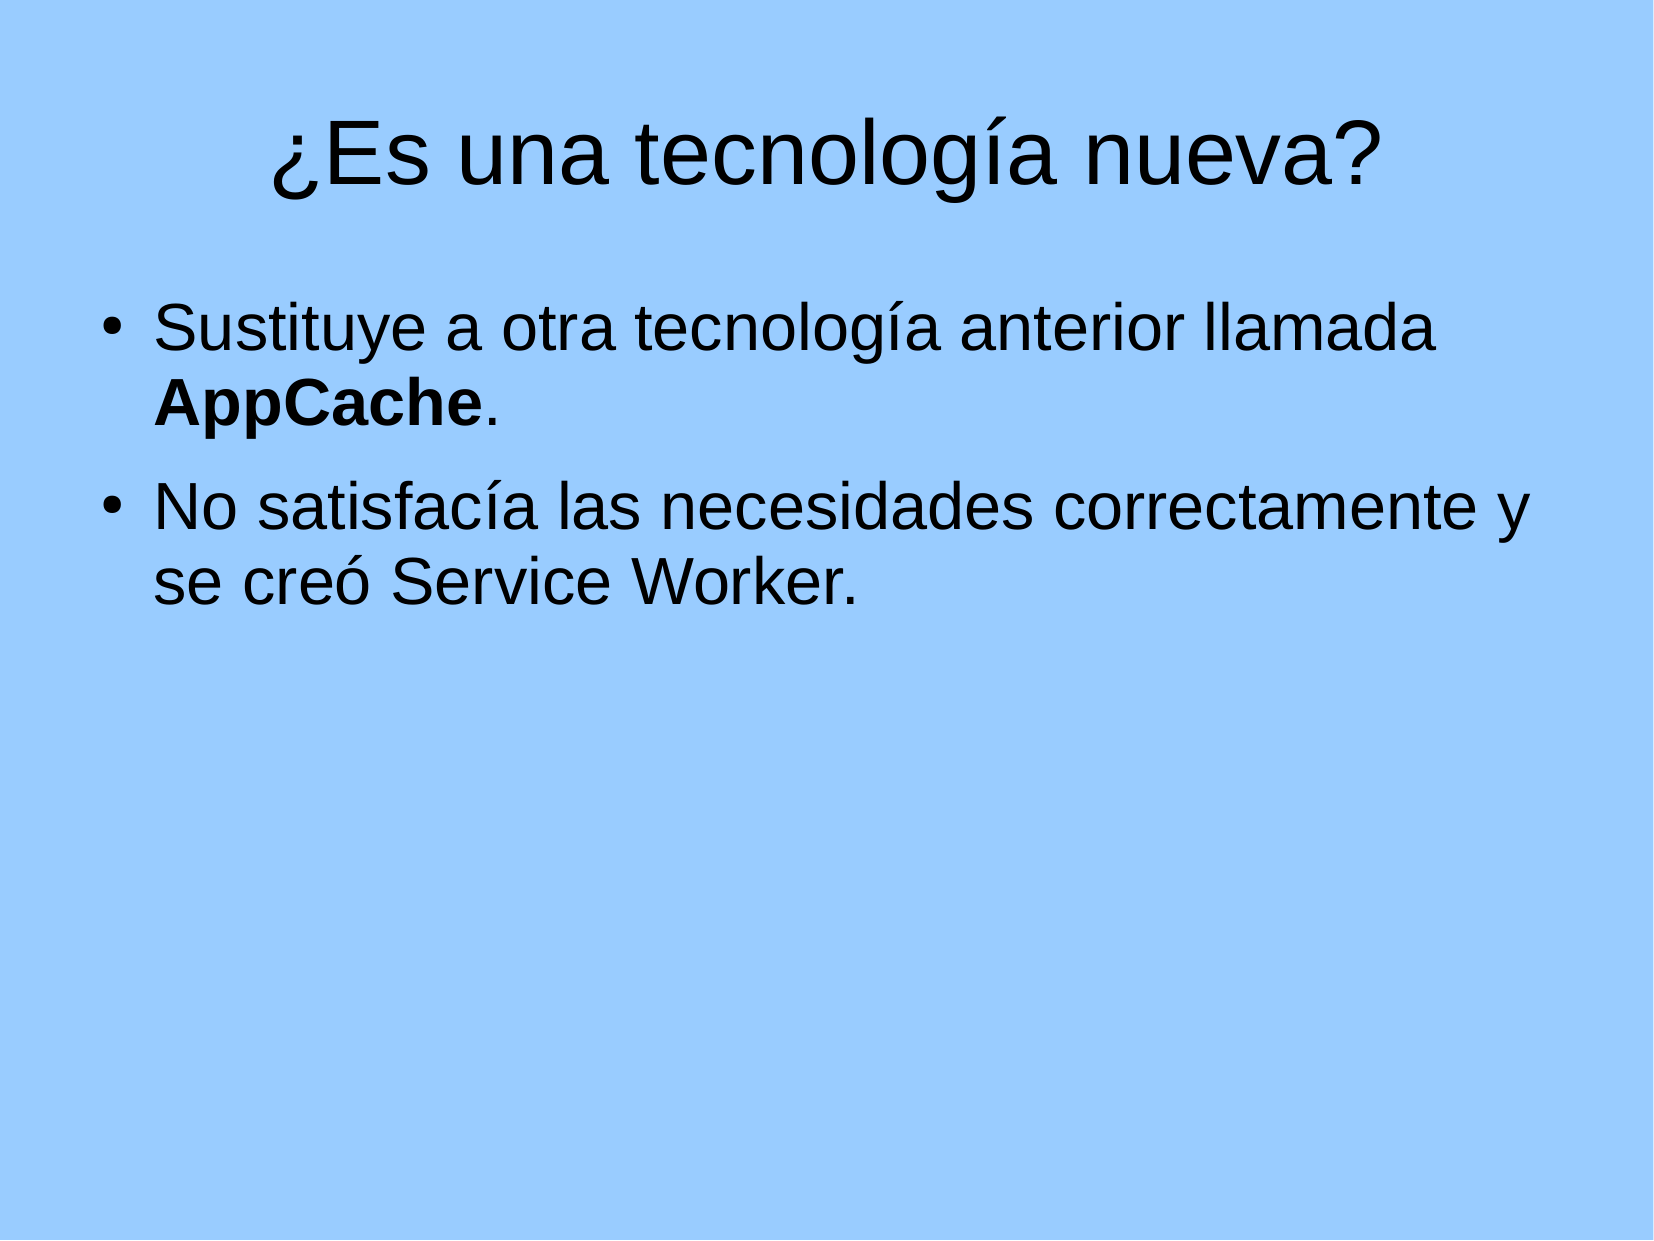

# ¿Es una tecnología nueva?
Sustituye a otra tecnología anterior llamada AppCache.
No satisfacía las necesidades correctamente y se creó Service Worker.